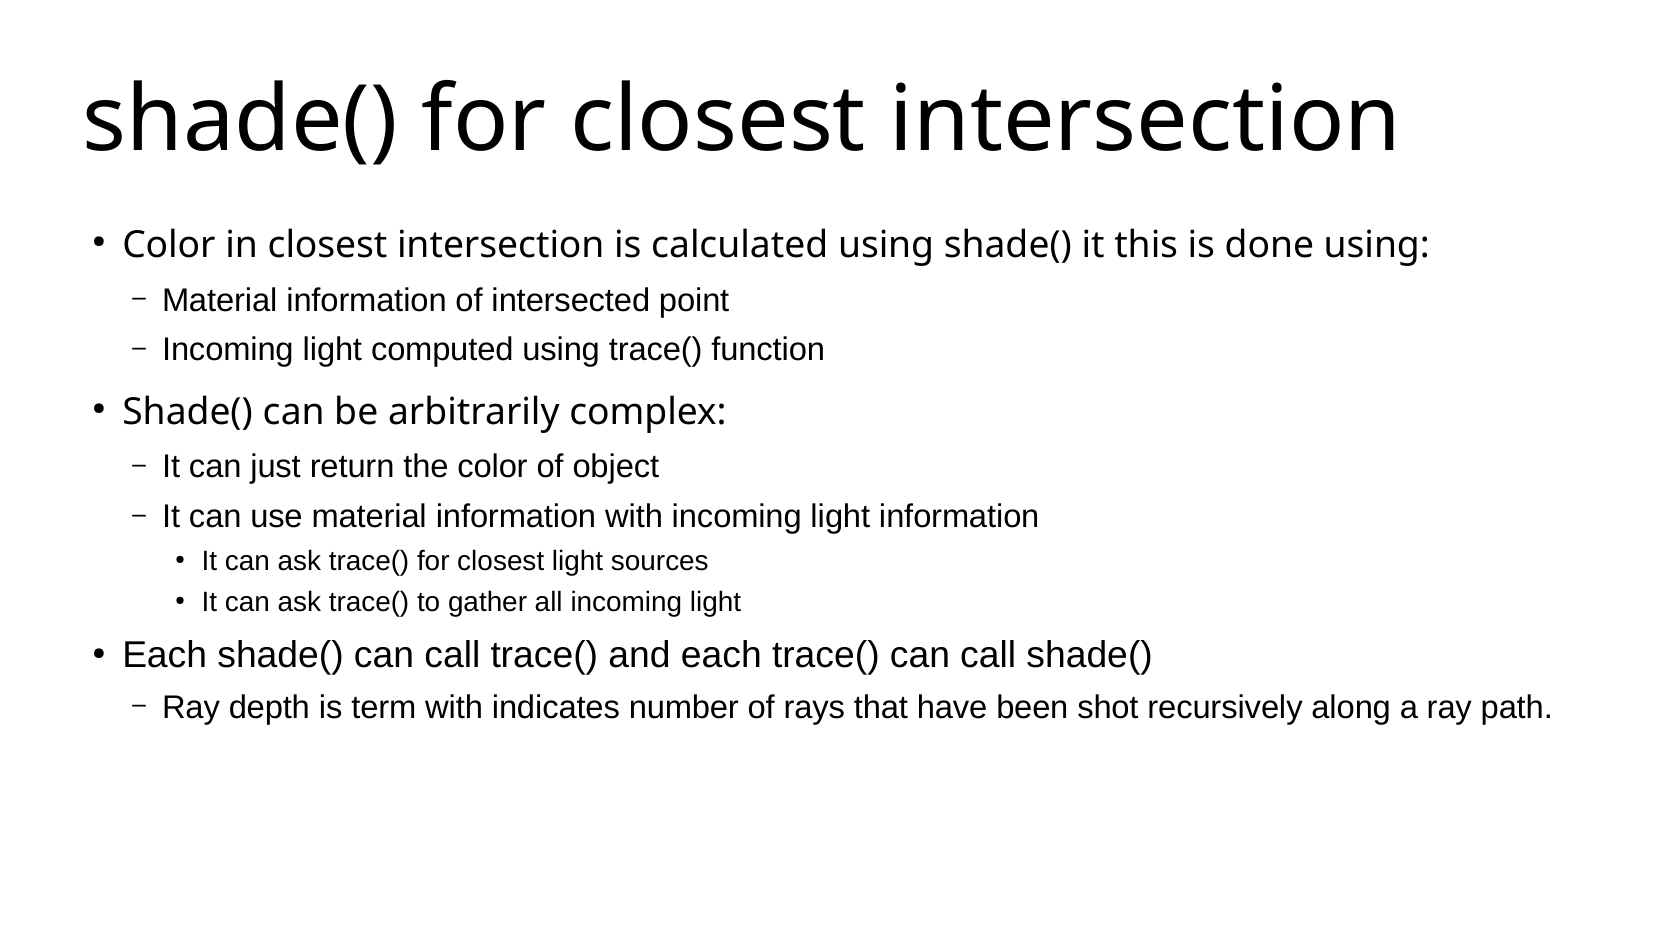

# shade() for closest intersection
Color in closest intersection is calculated using shade() it this is done using:
Material information of intersected point
Incoming light computed using trace() function
Shade() can be arbitrarily complex:
It can just return the color of object
It can use material information with incoming light information
It can ask trace() for closest light sources
It can ask trace() to gather all incoming light
Each shade() can call trace() and each trace() can call shade()
Ray depth is term with indicates number of rays that have been shot recursively along a ray path.